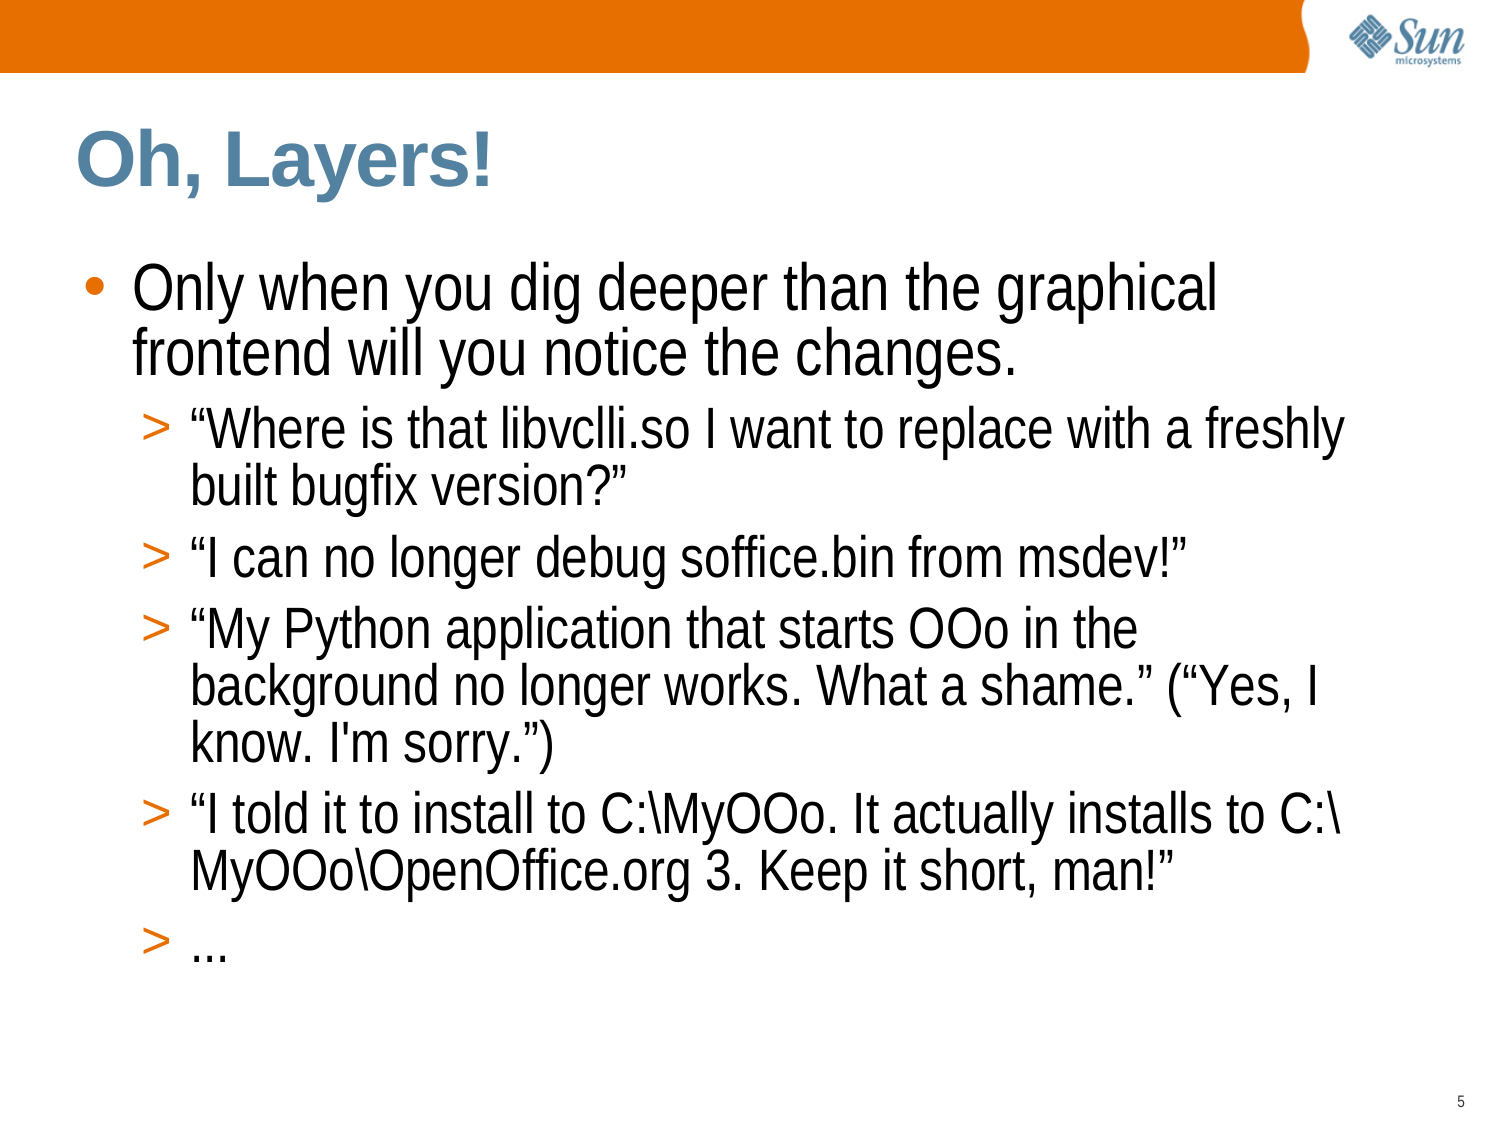

# Oh, Layers!
Only when you dig deeper than the graphical frontend will you notice the changes.
“Where is that libvclli.so I want to replace with a freshly built bugfix version?”
“I can no longer debug soffice.bin from msdev!”
“My Python application that starts OOo in the background no longer works. What a shame.” (“Yes, I know. I'm sorry.”)
“I told it to install to C:\MyOOo. It actually installs to C:\MyOOo\OpenOffice.org 3. Keep it short, man!”
...